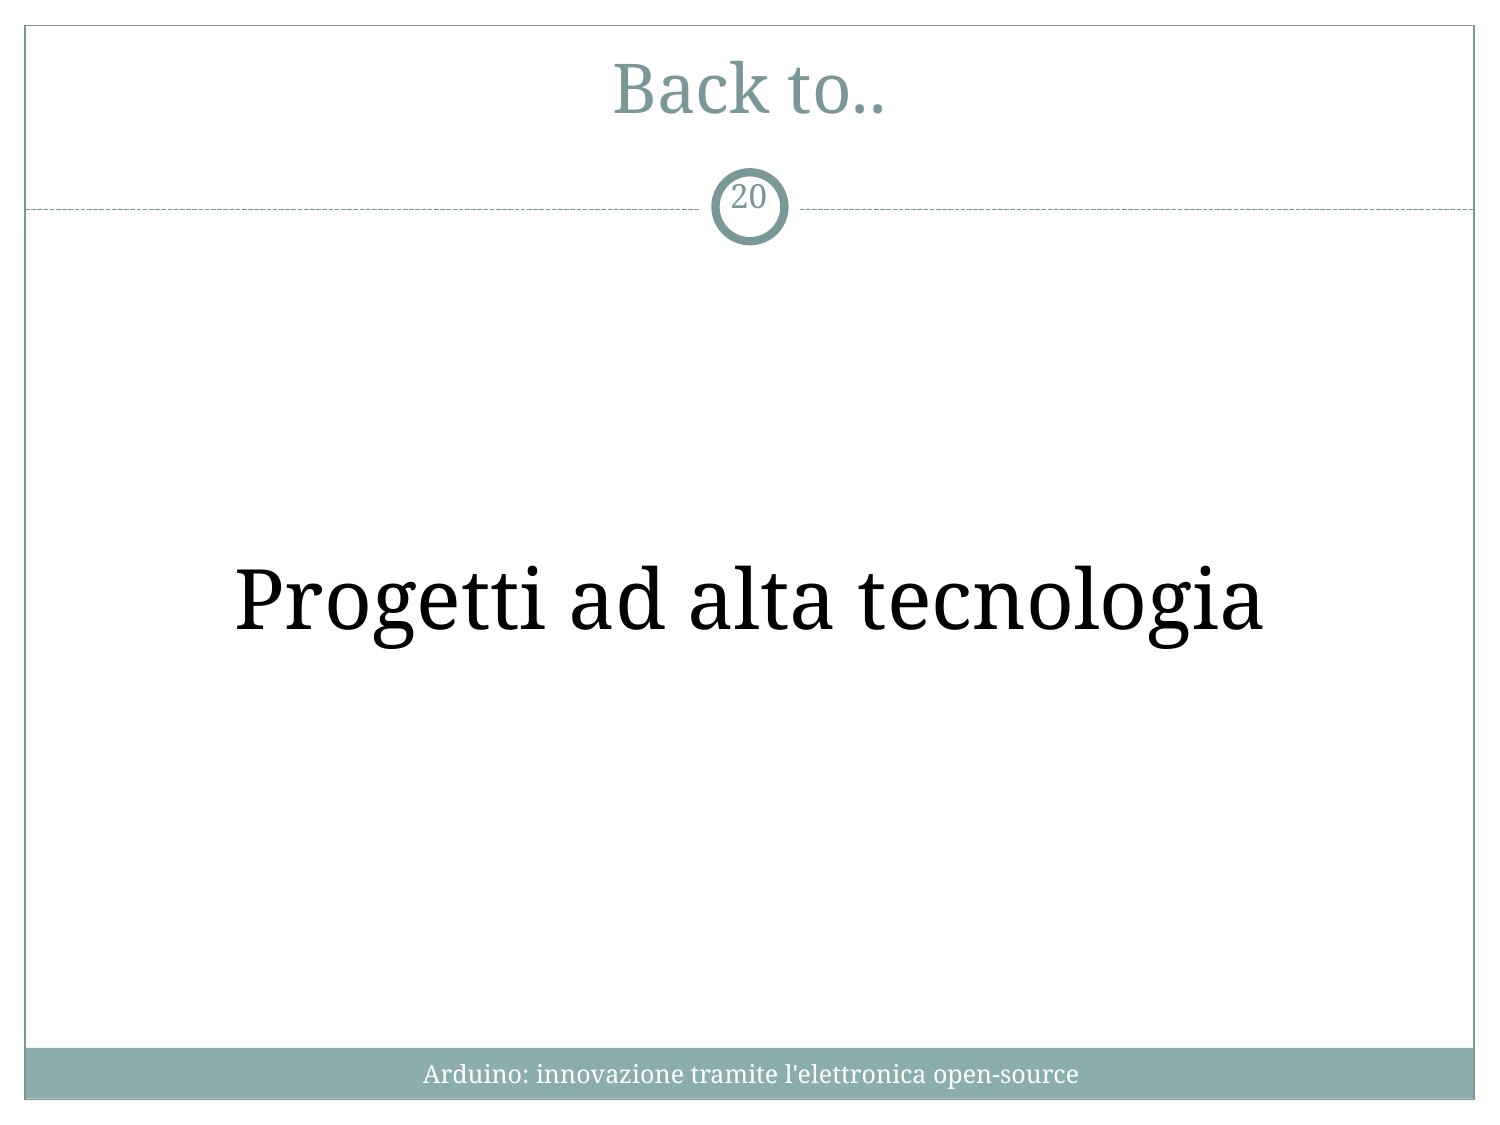

# Back to..
Progetti ad alta tecnologia
Arduino: innovazione tramite l'elettronica open-source